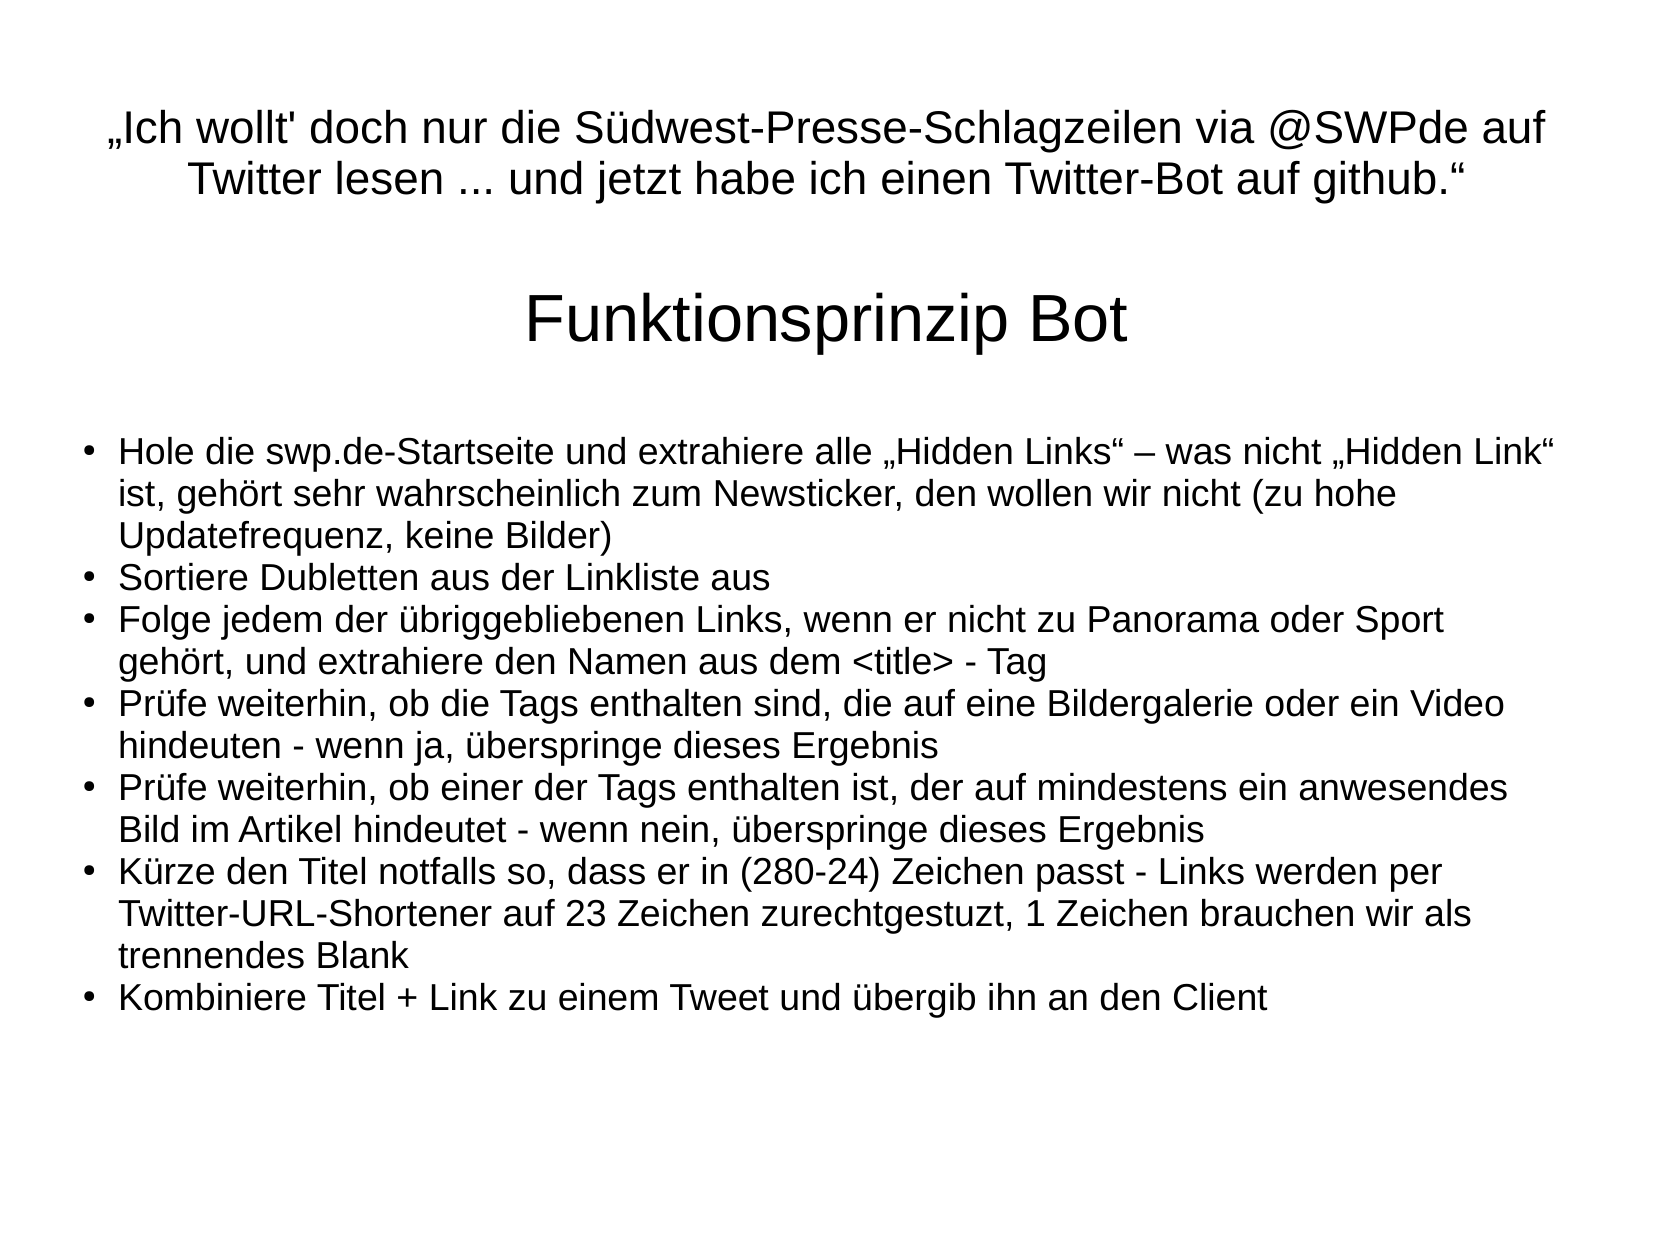

# „Ich wollt' doch nur die Südwest-Presse-Schlagzeilen via @SWPde auf Twitter lesen ... und jetzt habe ich einen Twitter-Bot auf github.“
Funktionsprinzip Bot
Hole die swp.de-Startseite und extrahiere alle „Hidden Links“ – was nicht „Hidden Link“ ist, gehört sehr wahrscheinlich zum Newsticker, den wollen wir nicht (zu hohe Updatefrequenz, keine Bilder)
Sortiere Dubletten aus der Linkliste aus
Folge jedem der übriggebliebenen Links, wenn er nicht zu Panorama oder Sport gehört, und extrahiere den Namen aus dem <title> - Tag
Prüfe weiterhin, ob die Tags enthalten sind, die auf eine Bildergalerie oder ein Video hindeuten - wenn ja, überspringe dieses Ergebnis
Prüfe weiterhin, ob einer der Tags enthalten ist, der auf mindestens ein anwesendes Bild im Artikel hindeutet - wenn nein, überspringe dieses Ergebnis
Kürze den Titel notfalls so, dass er in (280-24) Zeichen passt - Links werden per Twitter-URL-Shortener auf 23 Zeichen zurechtgestuzt, 1 Zeichen brauchen wir als trennendes Blank
Kombiniere Titel + Link zu einem Tweet und übergib ihn an den Client